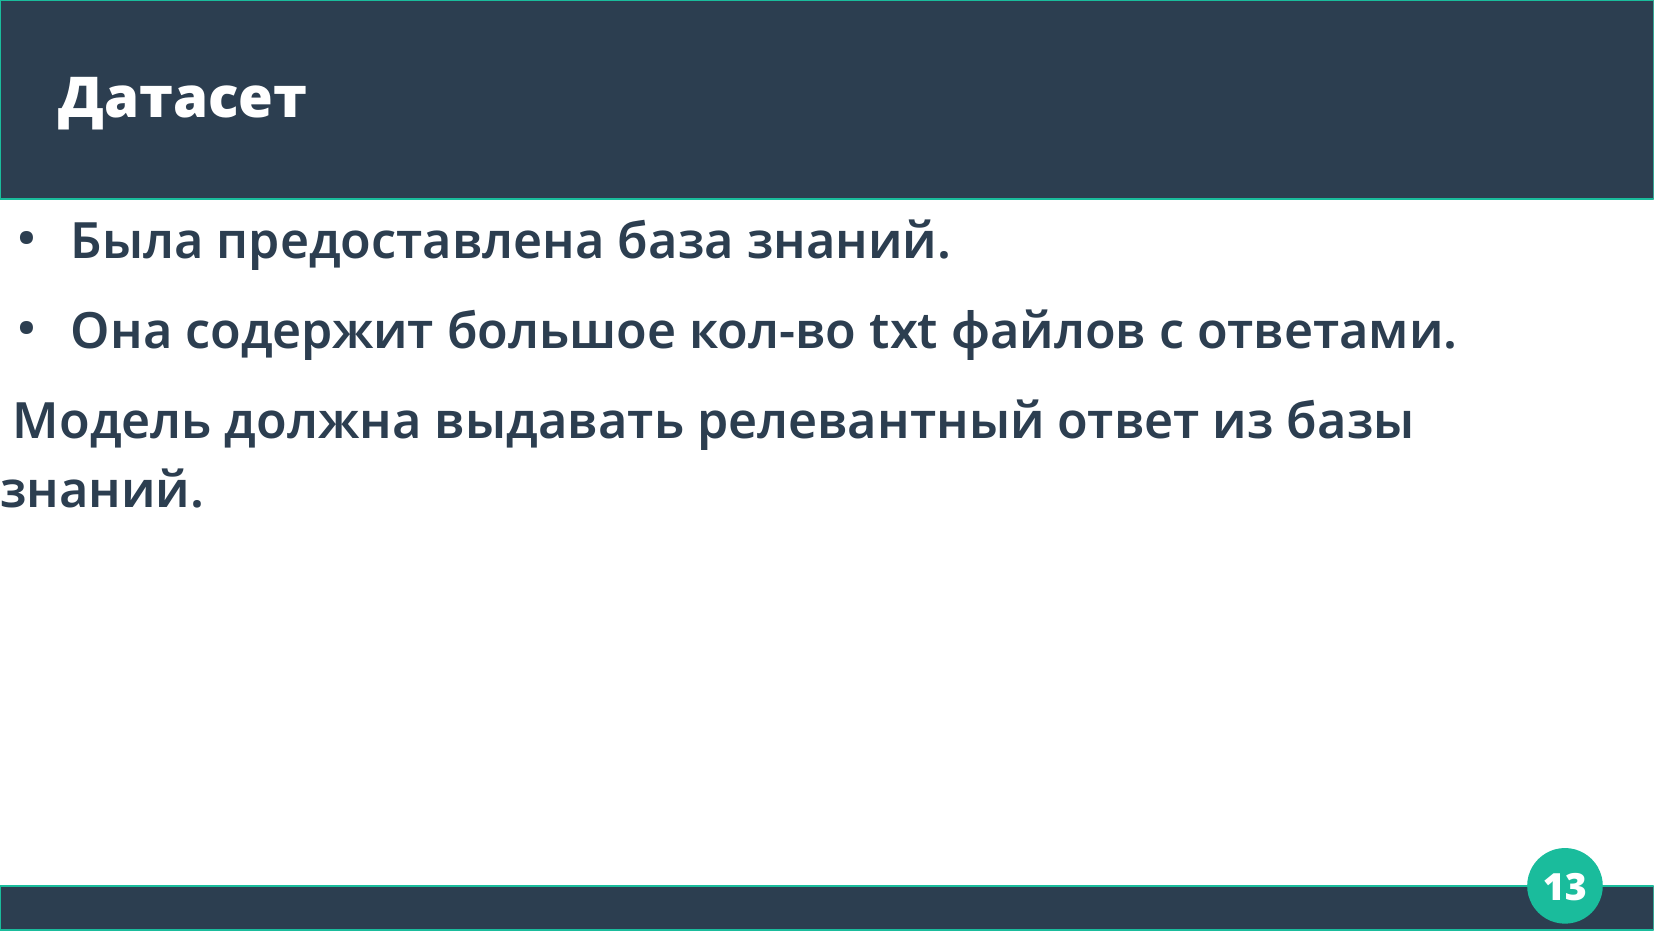

# Датасет
Была предоставлена база знаний.
Она содержит большое кол-во txt файлов с ответами.
 Модель должна выдавать релевантный ответ из базы знаний.
13